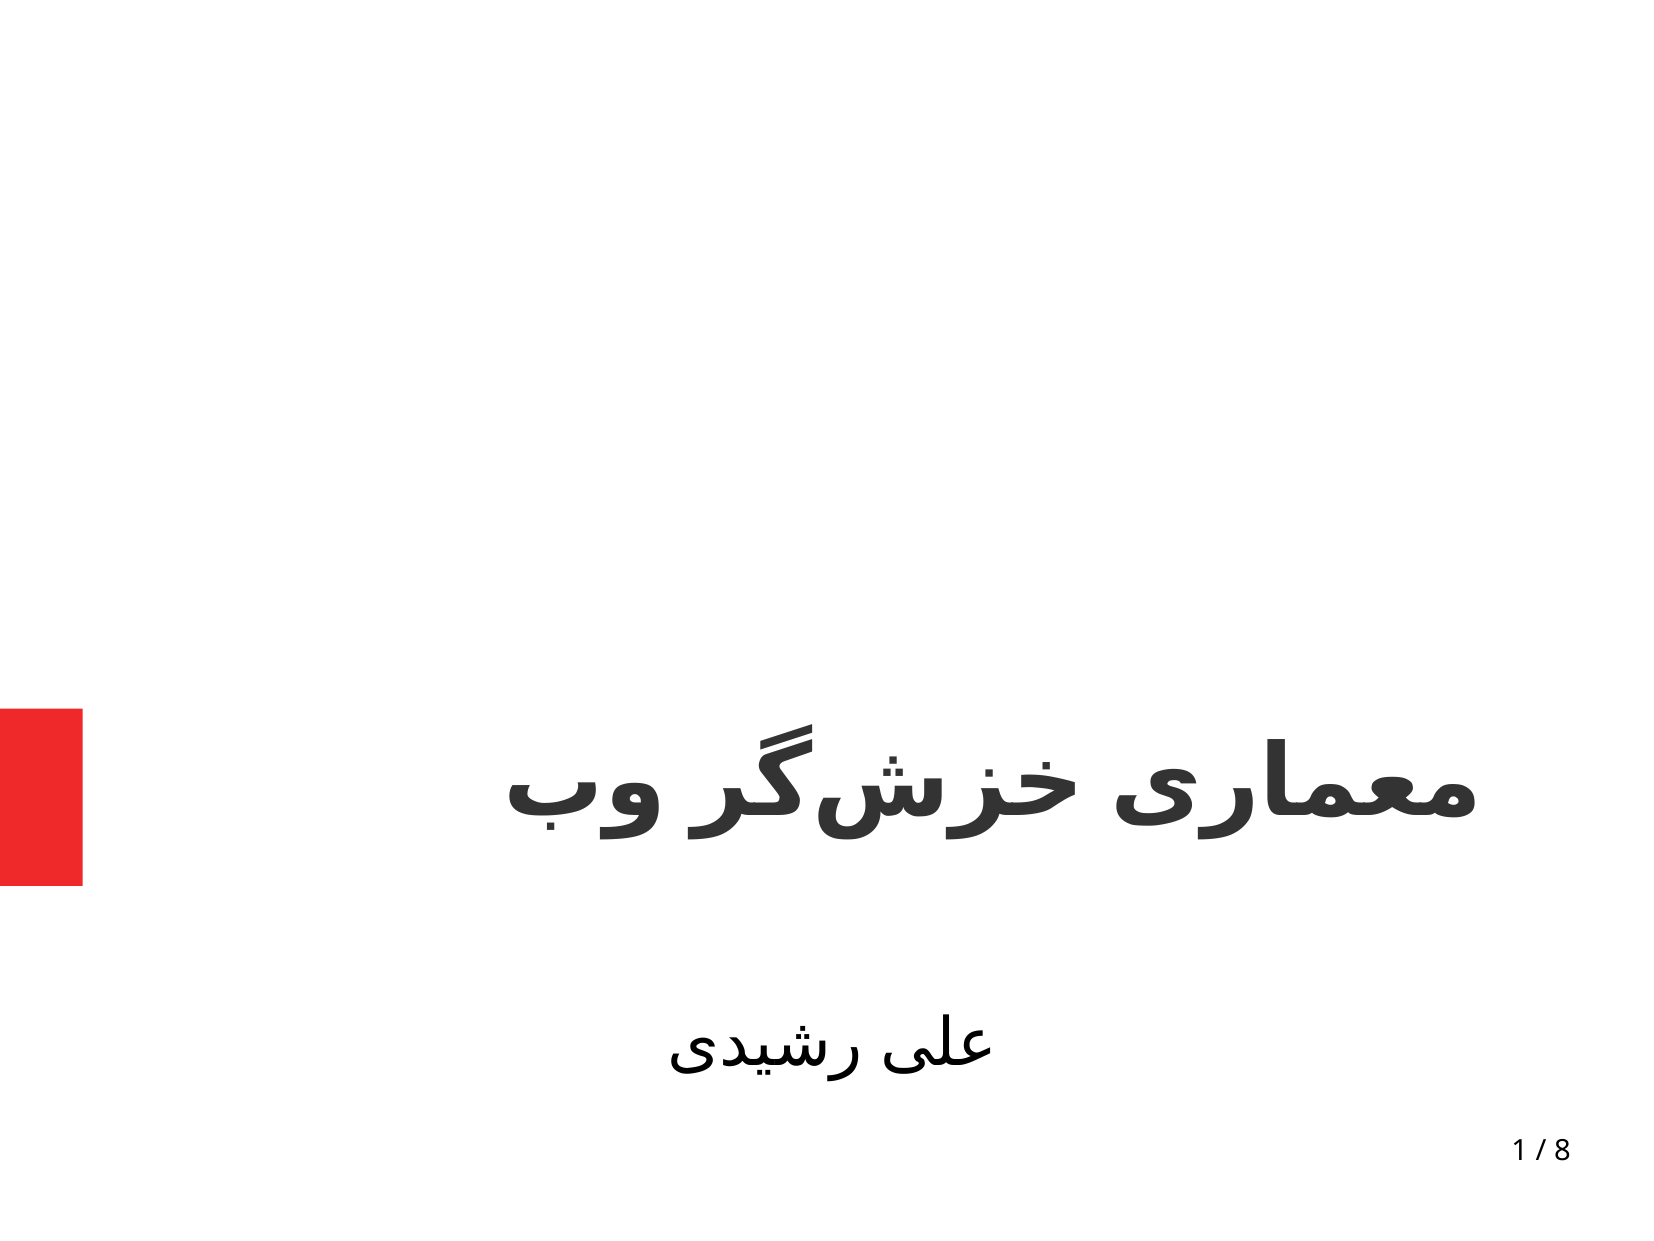

# معماری خزش‌گر وب
علی رشیدی
1